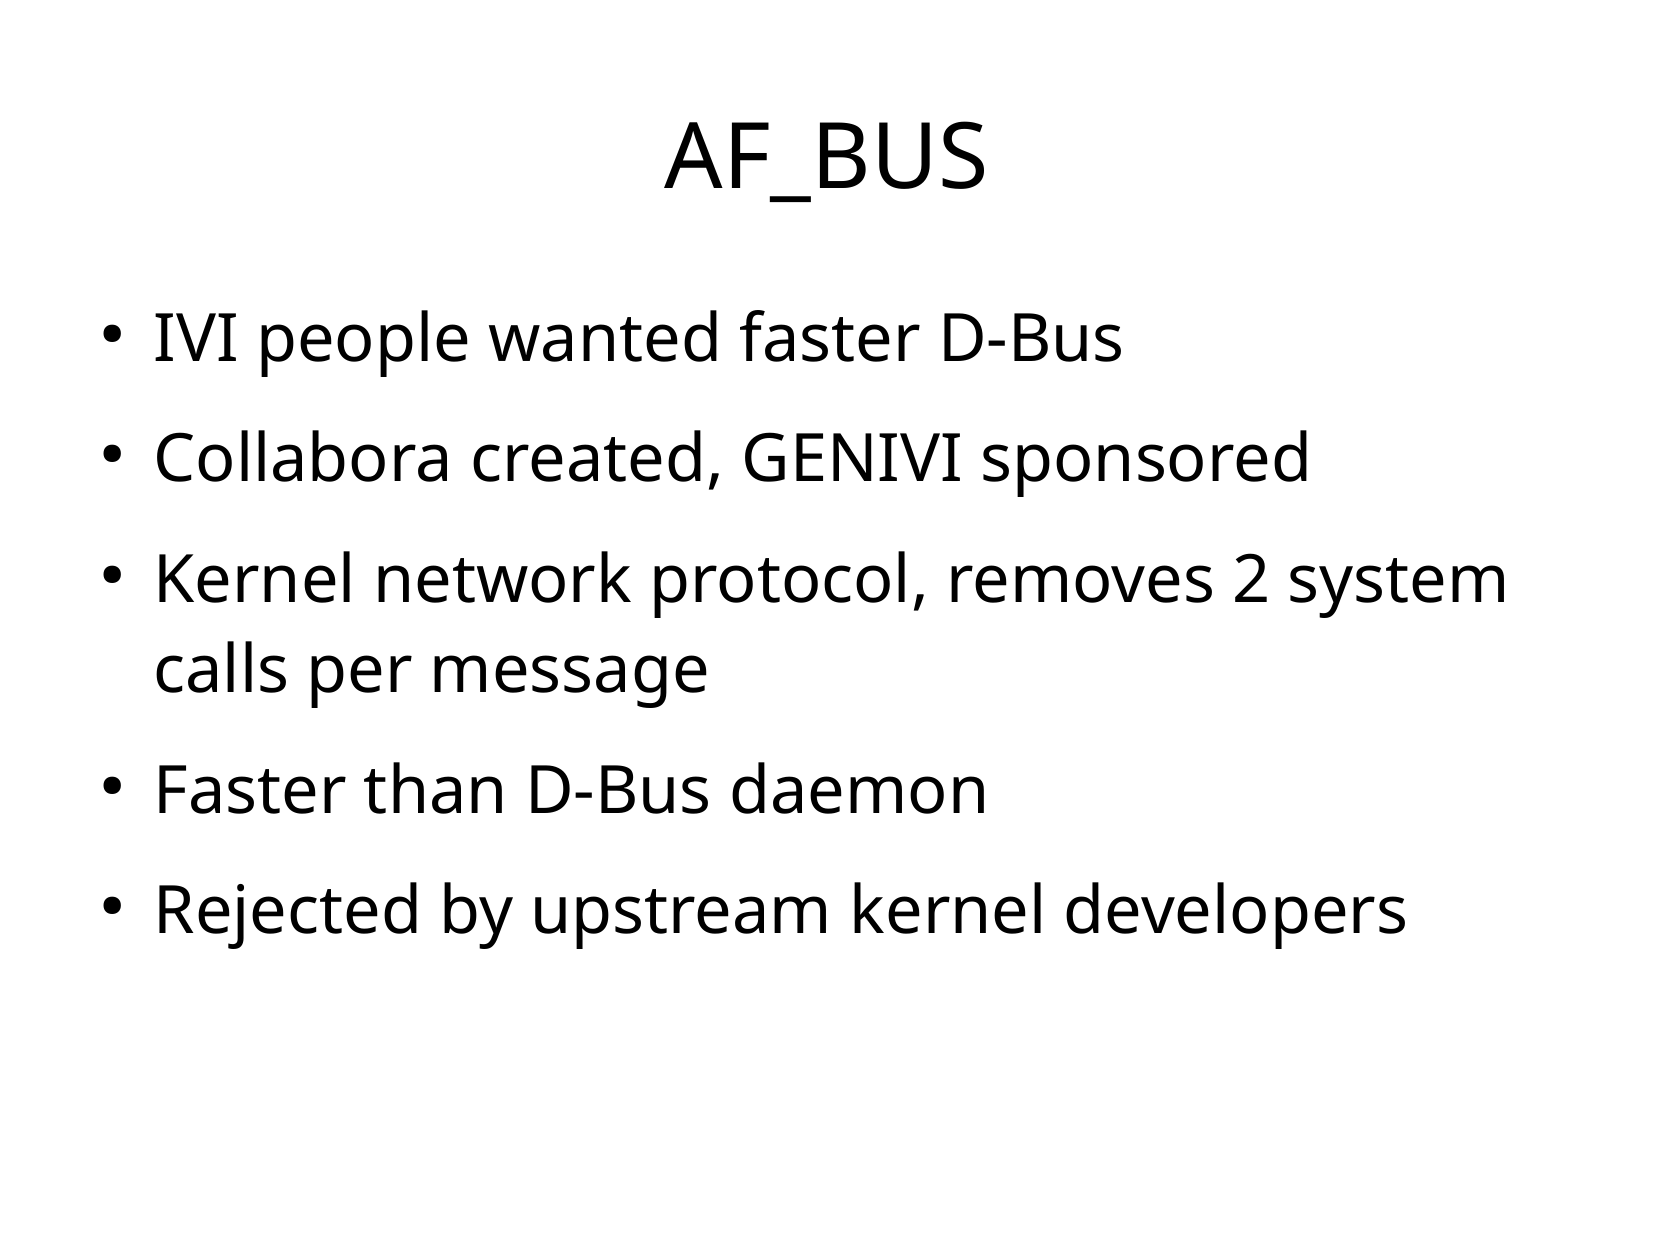

# AF_BUS
IVI people wanted faster D-Bus
Collabora created, GENIVI sponsored
Kernel network protocol, removes 2 system calls per message
Faster than D-Bus daemon
Rejected by upstream kernel developers